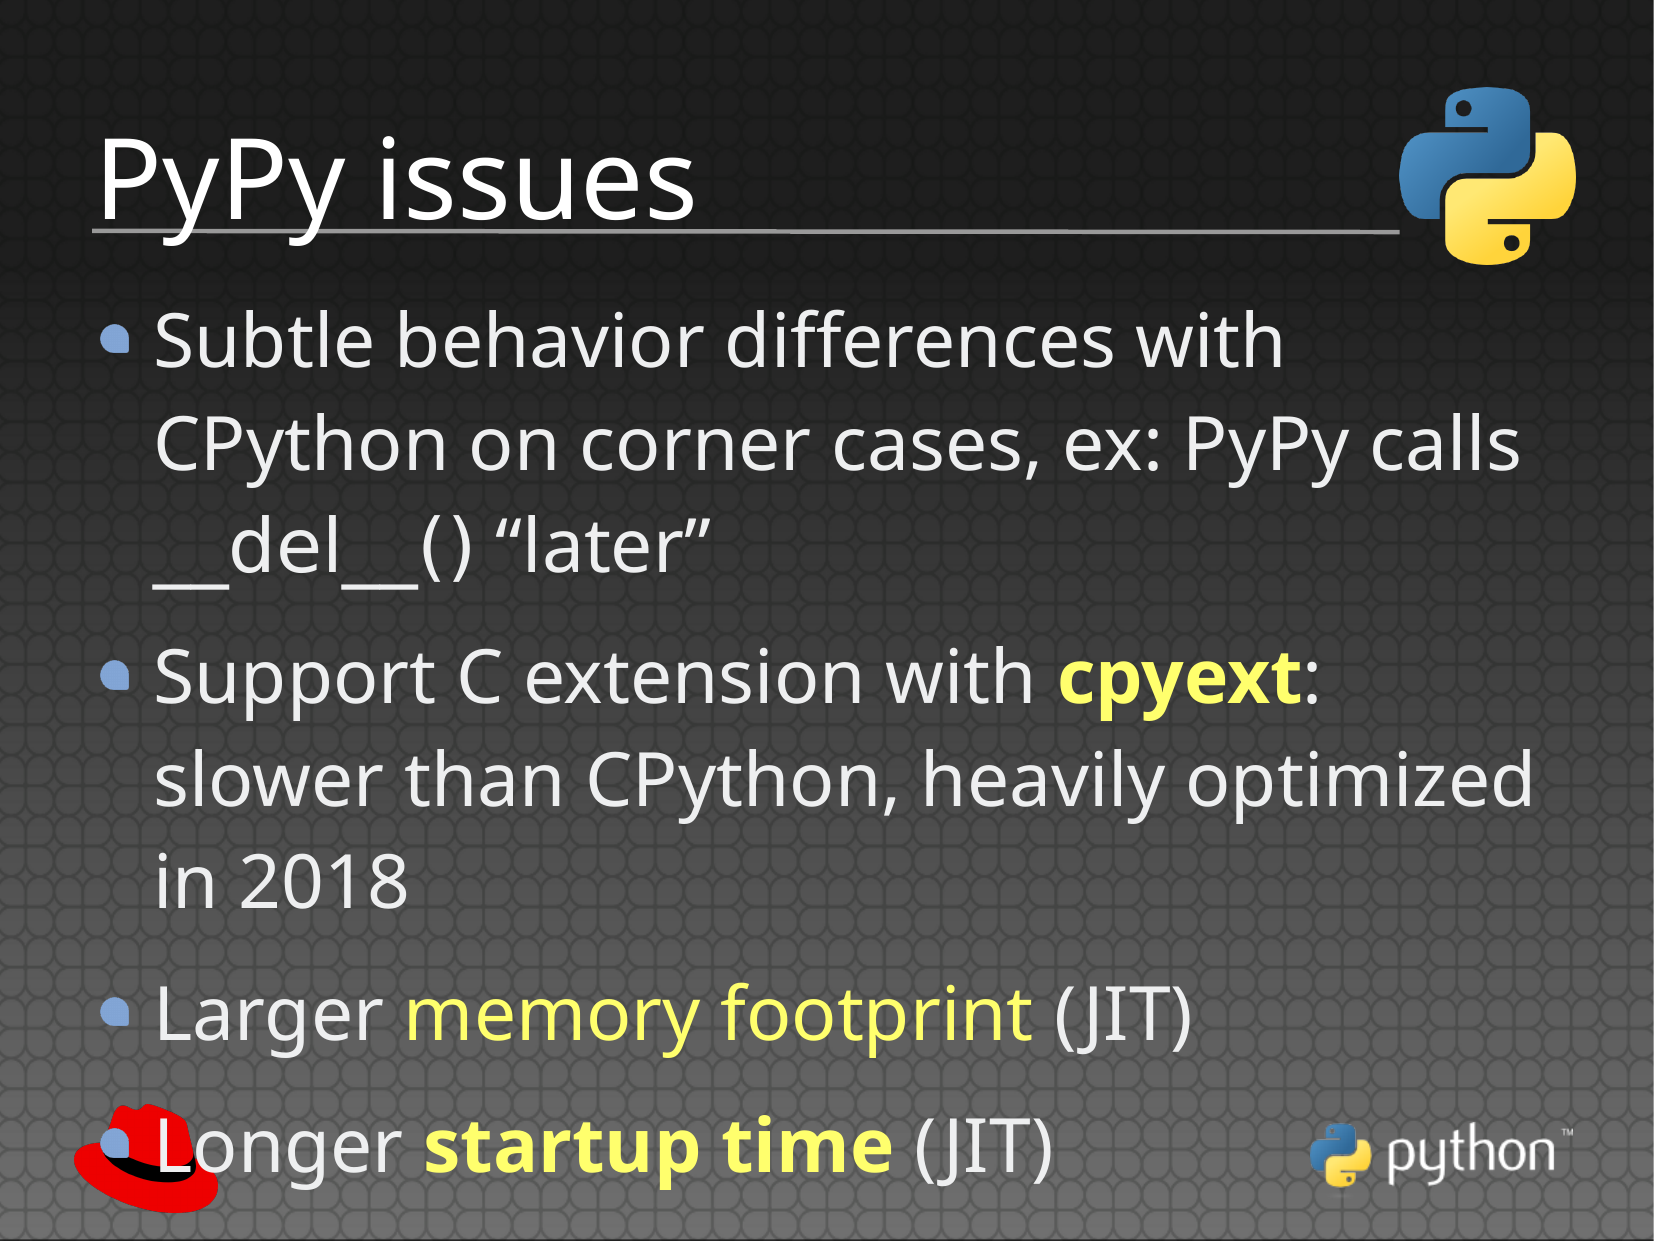

PyPy issues
# Subtle behavior differences with CPython on corner cases, ex: PyPy calls __del__() “later”
Support C extension with cpyext: slower than CPython, heavily optimized in 2018
Larger memory footprint (JIT)
Longer startup time (JIT)